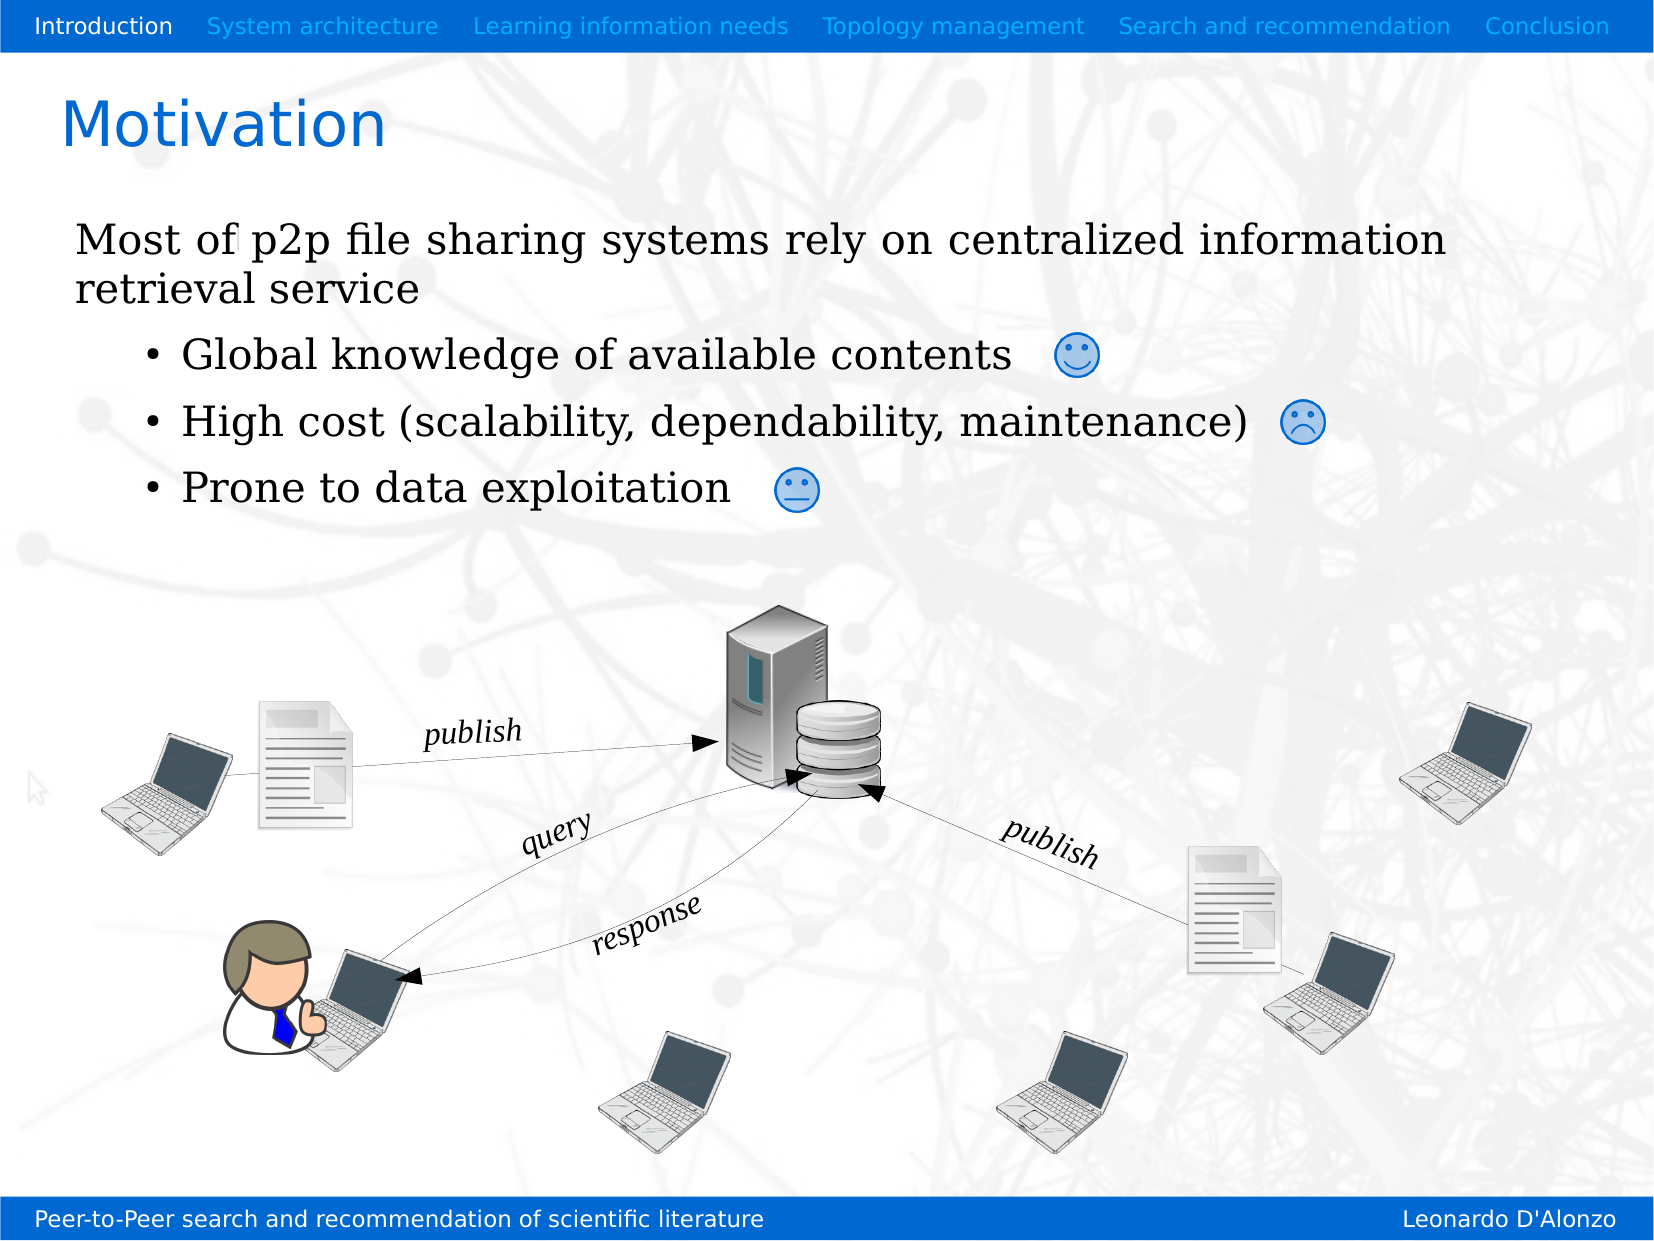

Introduction
System architecture
Learning information needs
Topology management
Search and recommendation
Conclusion
# Motivation
Most of p2p file sharing systems rely on centralized information retrieval service
Global knowledge of available contents
High cost (scalability, dependability, maintenance)
Prone to data exploitation
publish
query
publish
response
Leonardo D'Alonzo
Peer-to-Peer search and recommendation of scientific literature